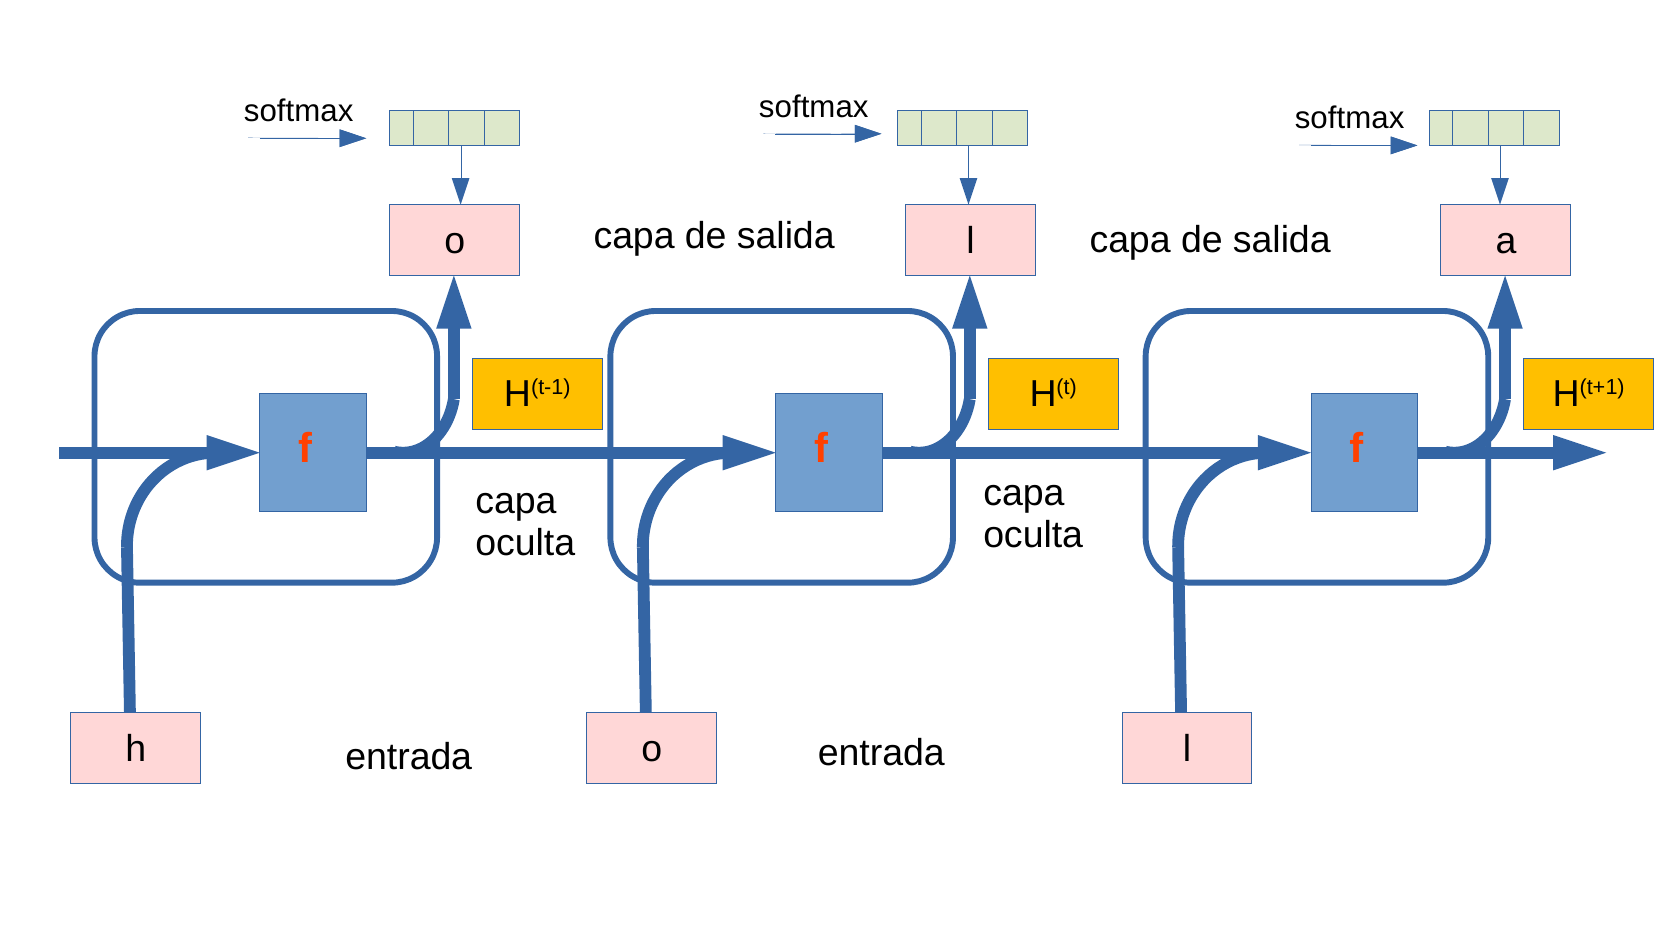

softmax
softmax
softmax
capa de salida
capa de salida
o
l
a
H(t+1)
f
l
H(t-1)
H(t)
f
f
capa oculta
capa oculta
h
o
entrada
entrada